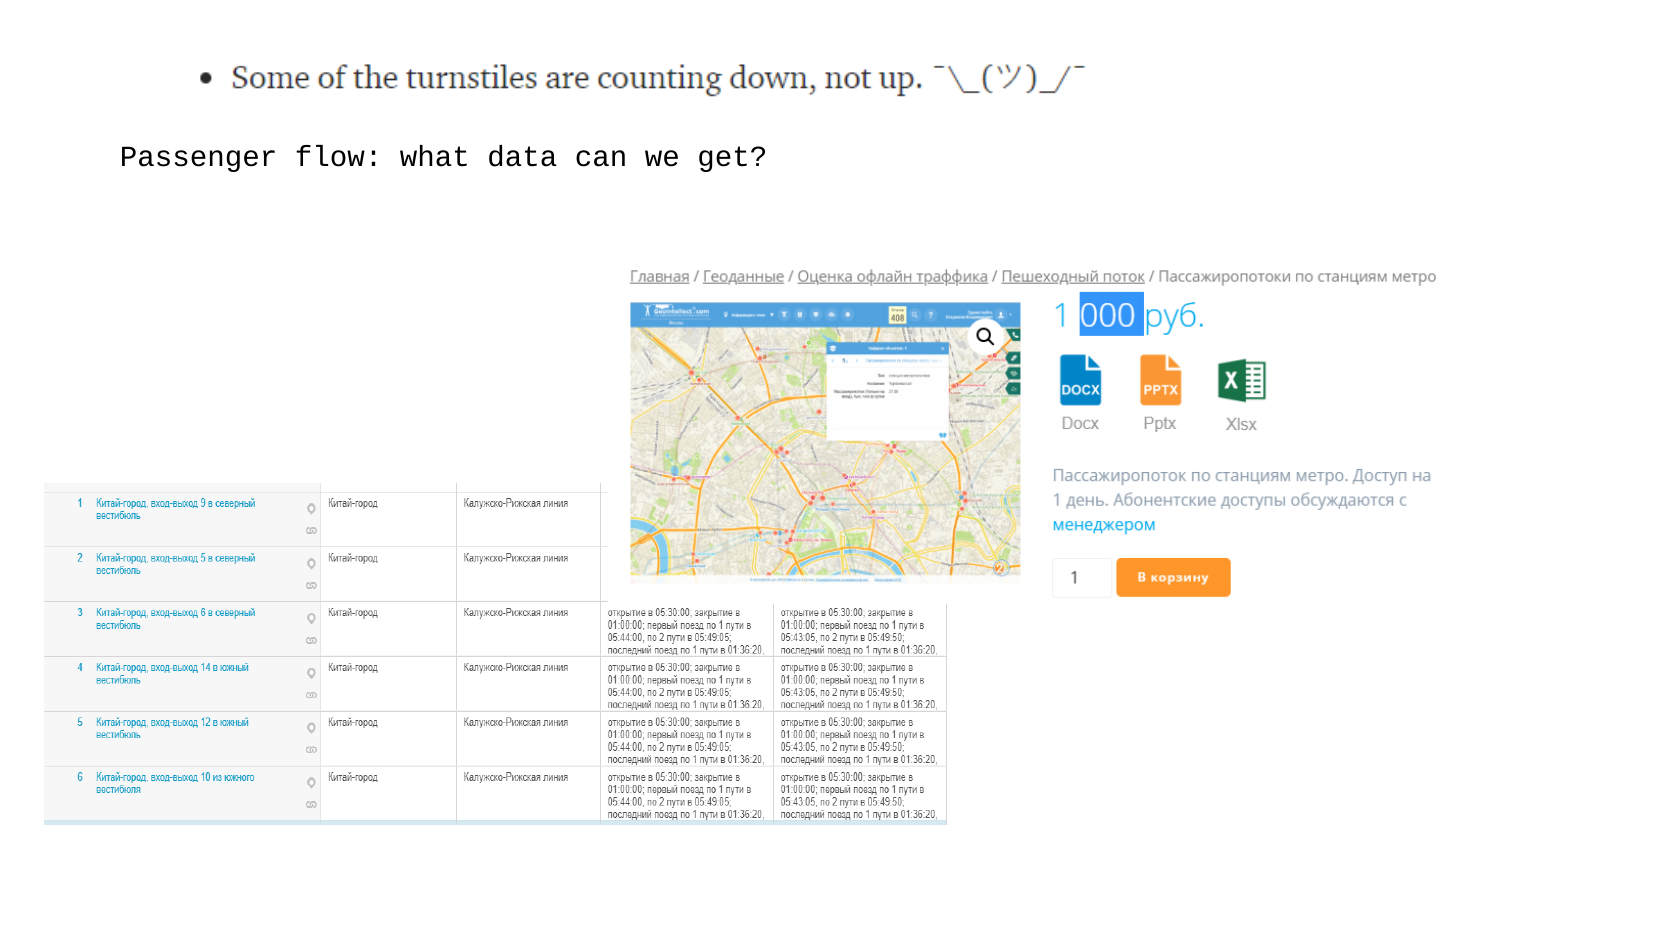

Passenger flow: what data can we get?